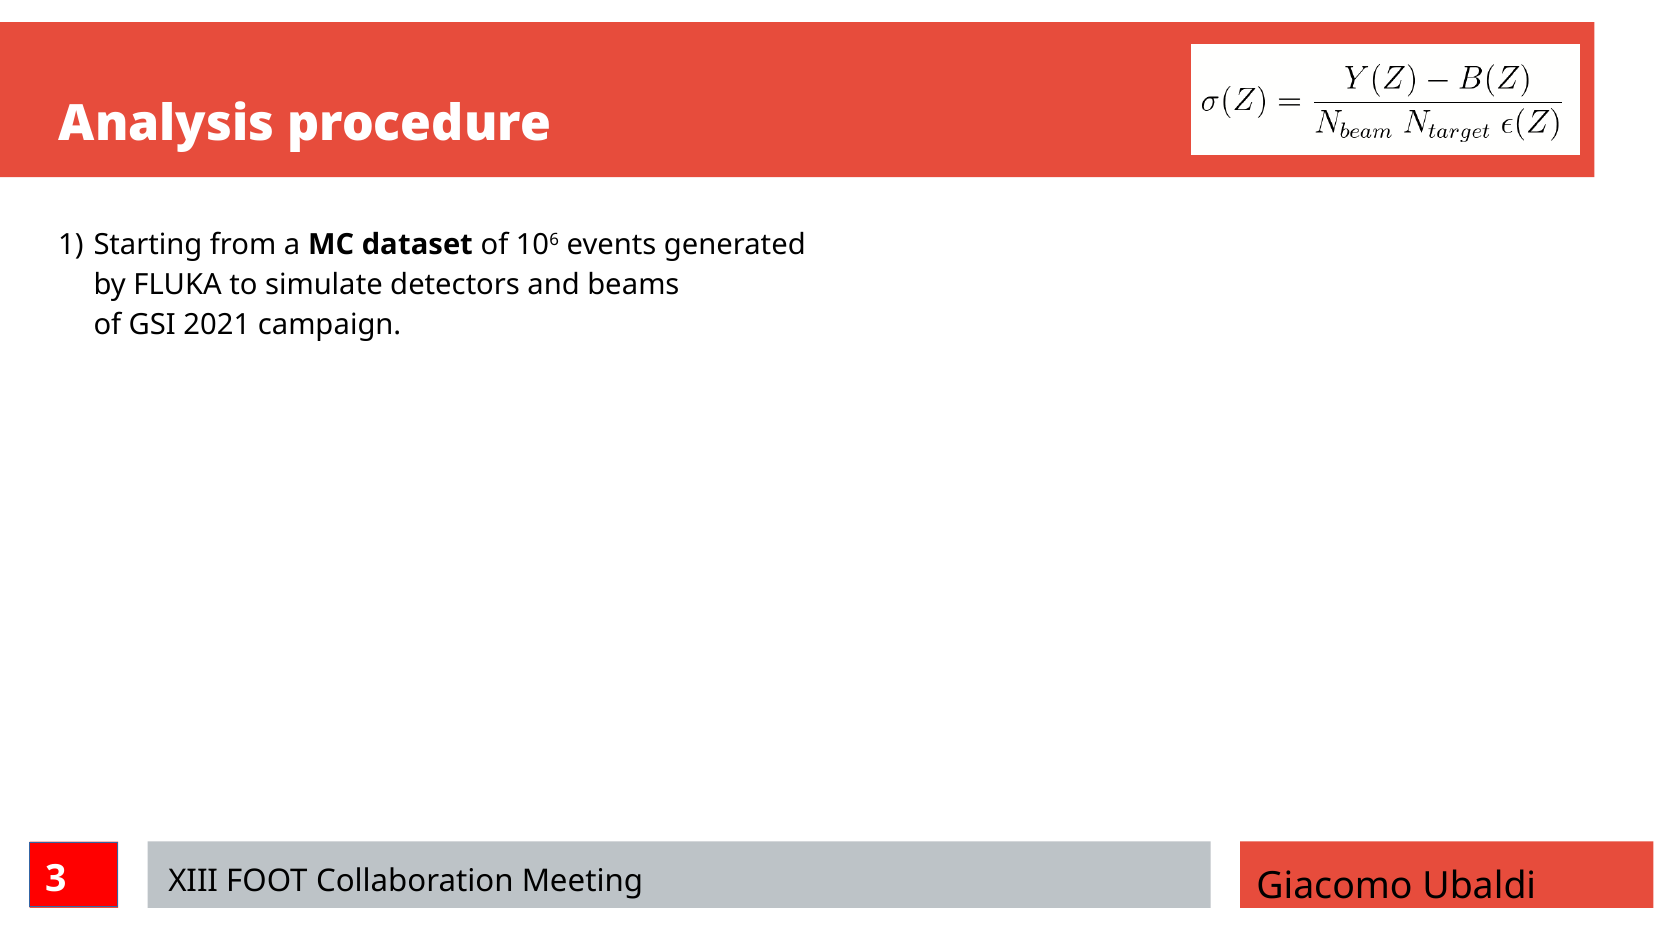

# Analysis procedure
Starting from a MC dataset of 106 events generated
by FLUKA to simulate detectors and beams
of GSI 2021 campaign.
4
3
XIII FOOT Collaboration Meeting
Giacomo Ubaldi